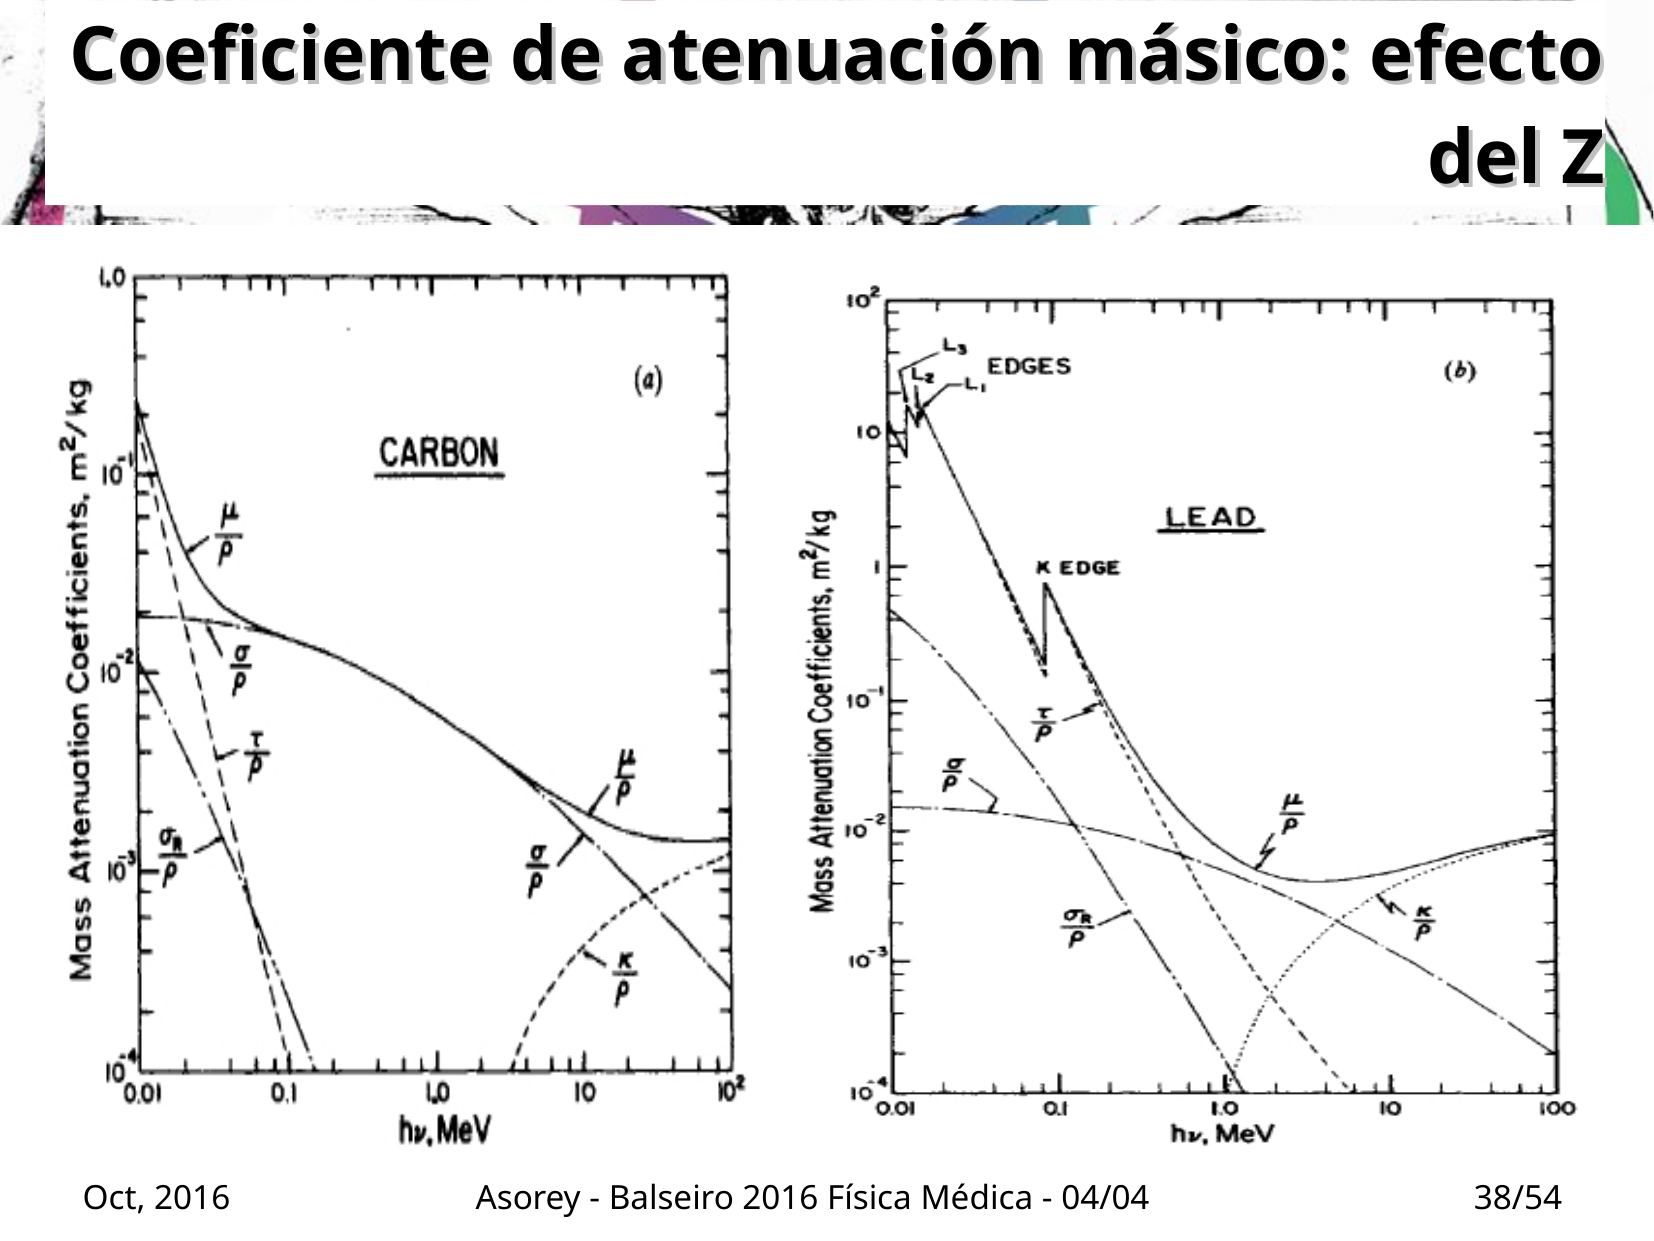

# Coeficiente de atenuación másico: efecto del Z
Oct, 2016
Asorey - Balseiro 2016 Física Médica - 04/04
38